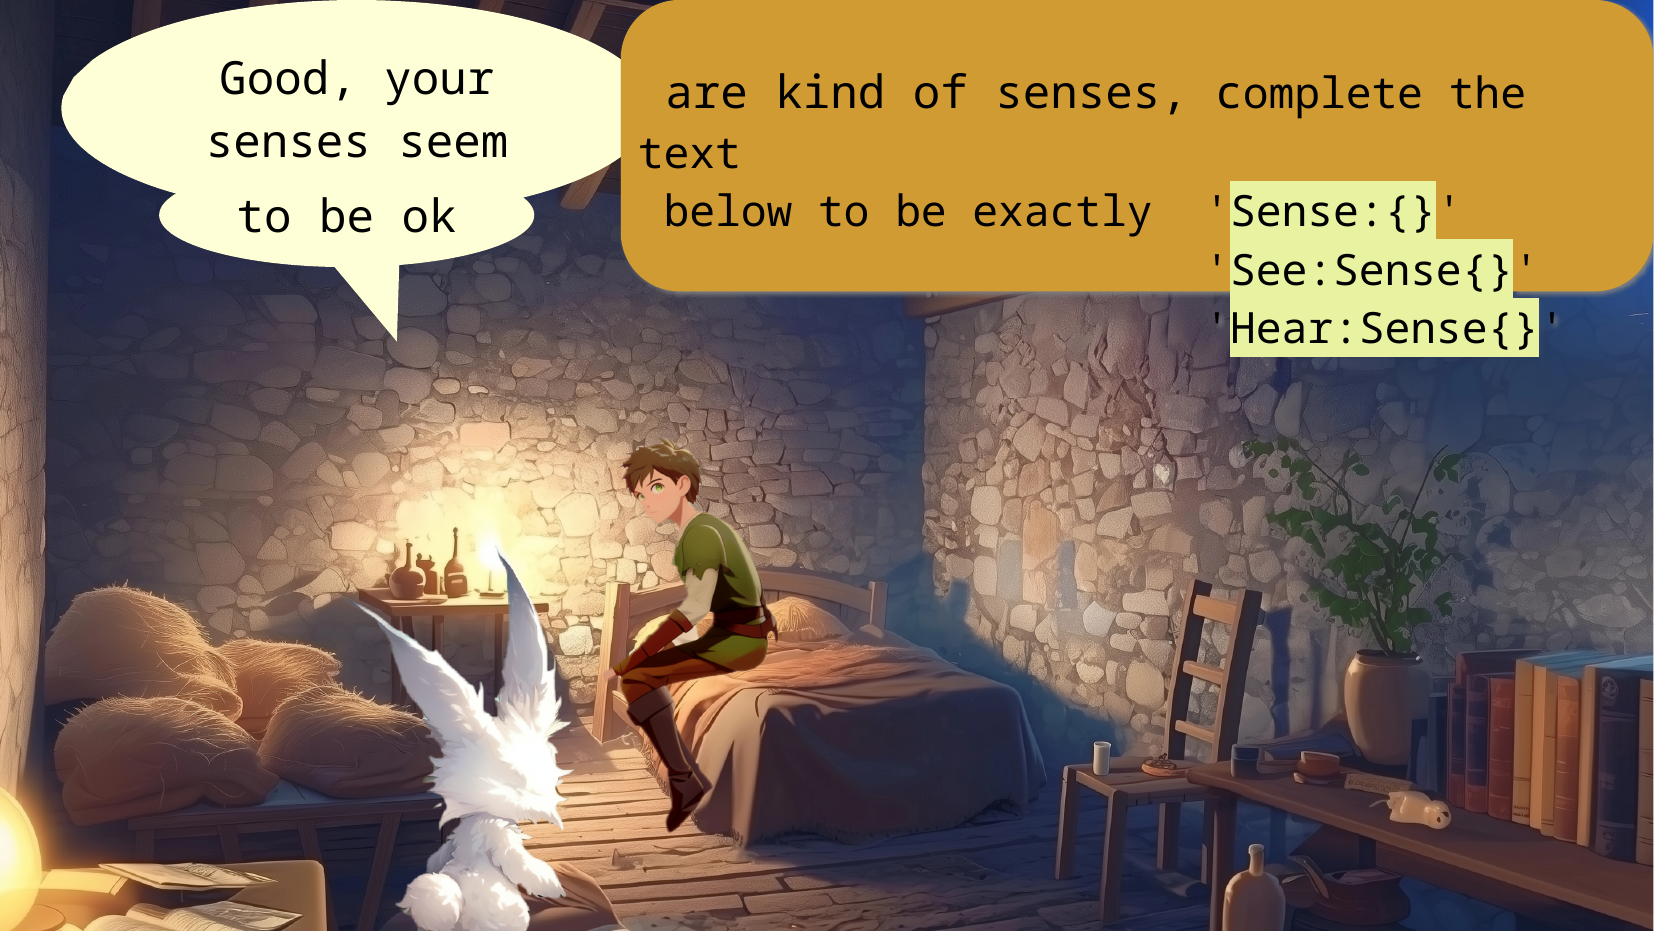

To declare that hearing and seeing
 are kind of senses, complete the text
 below to be exactly 'Sense:{}'
 'See:Sense{}'
 'Hear:Sense{}'
Good, your senses seem
to be ok